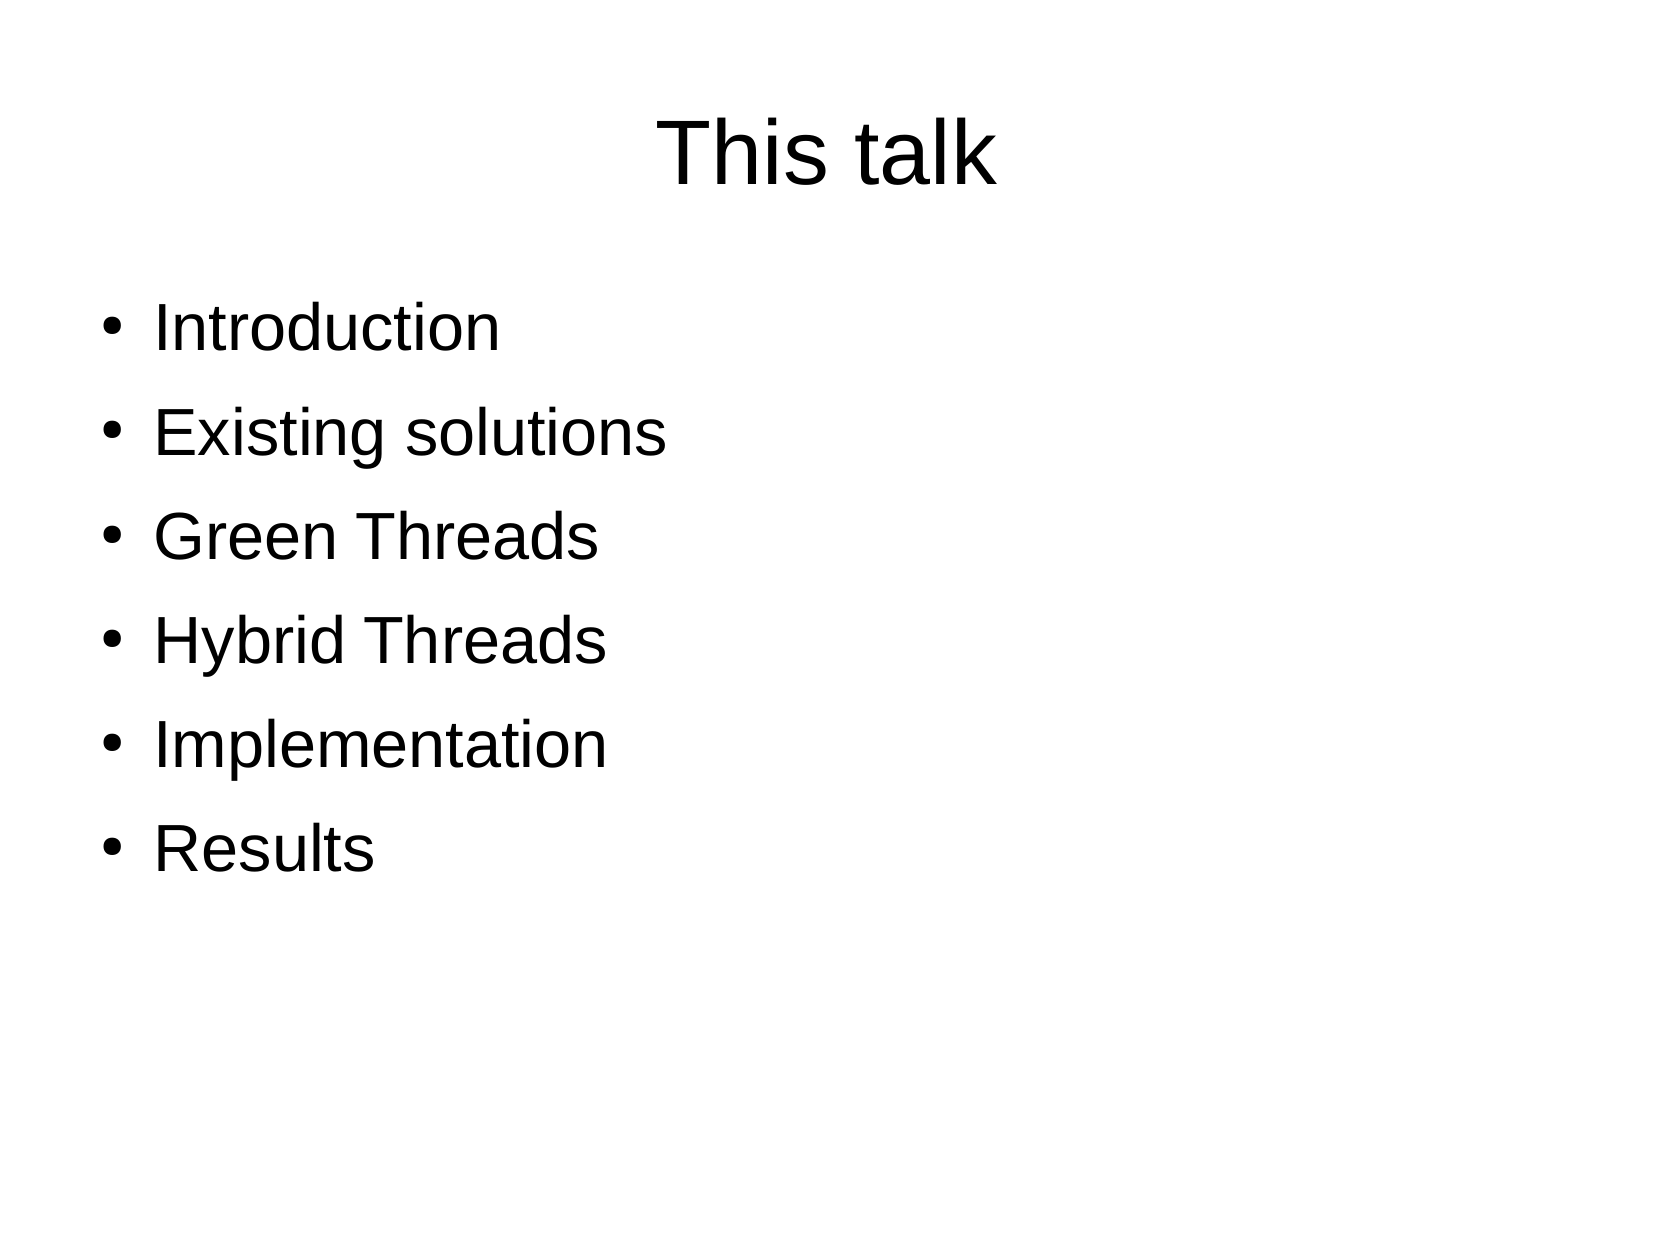

# This talk
Introduction
Existing solutions
Green Threads
Hybrid Threads
Implementation
Results